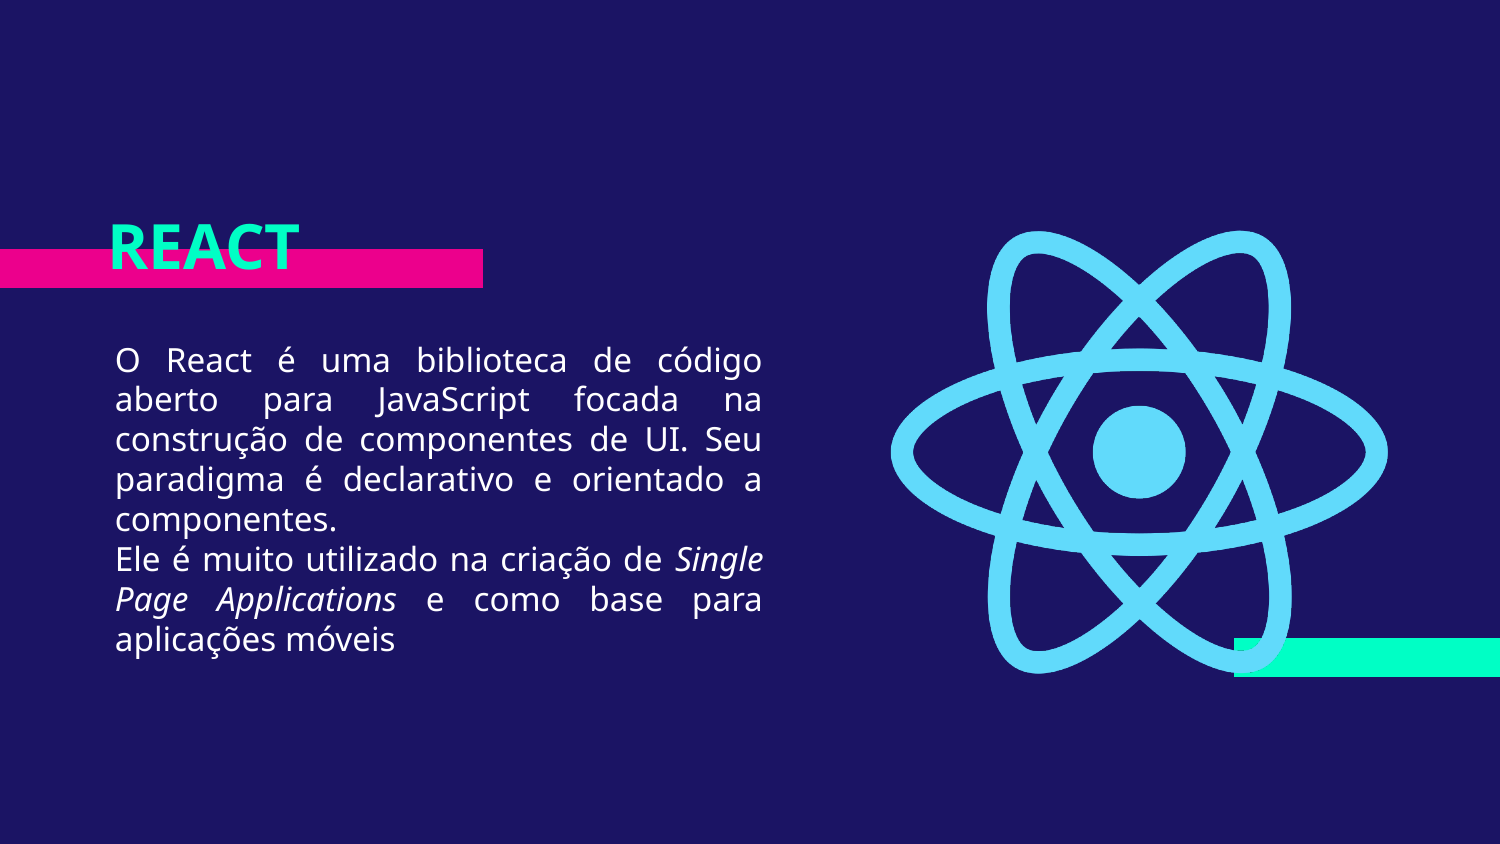

REACT
# O React é uma biblioteca de código aberto para JavaScript focada na construção de componentes de UI. Seu paradigma é declarativo e orientado a componentes.
Ele é muito utilizado na criação de Single Page Applications e como base para aplicações móveis